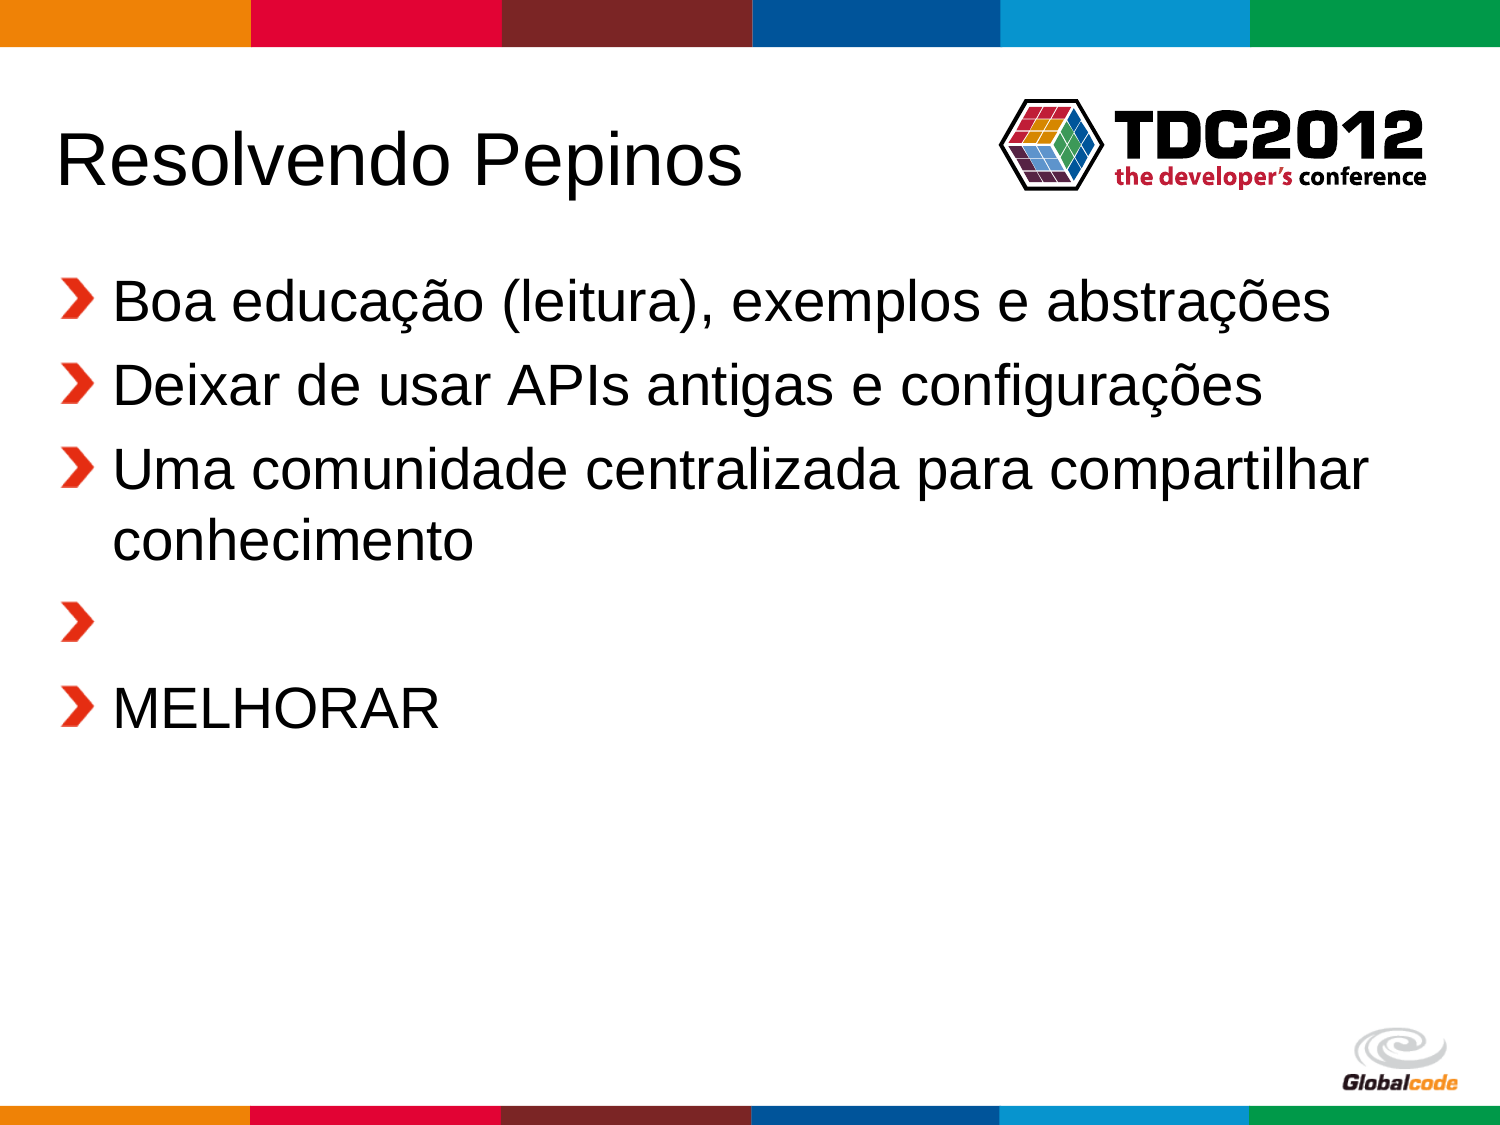

# Resolvendo Pepinos
Boa educação (leitura), exemplos e abstrações
Deixar de usar APIs antigas e configurações
Uma comunidade centralizada para compartilhar conhecimento
MELHORAR